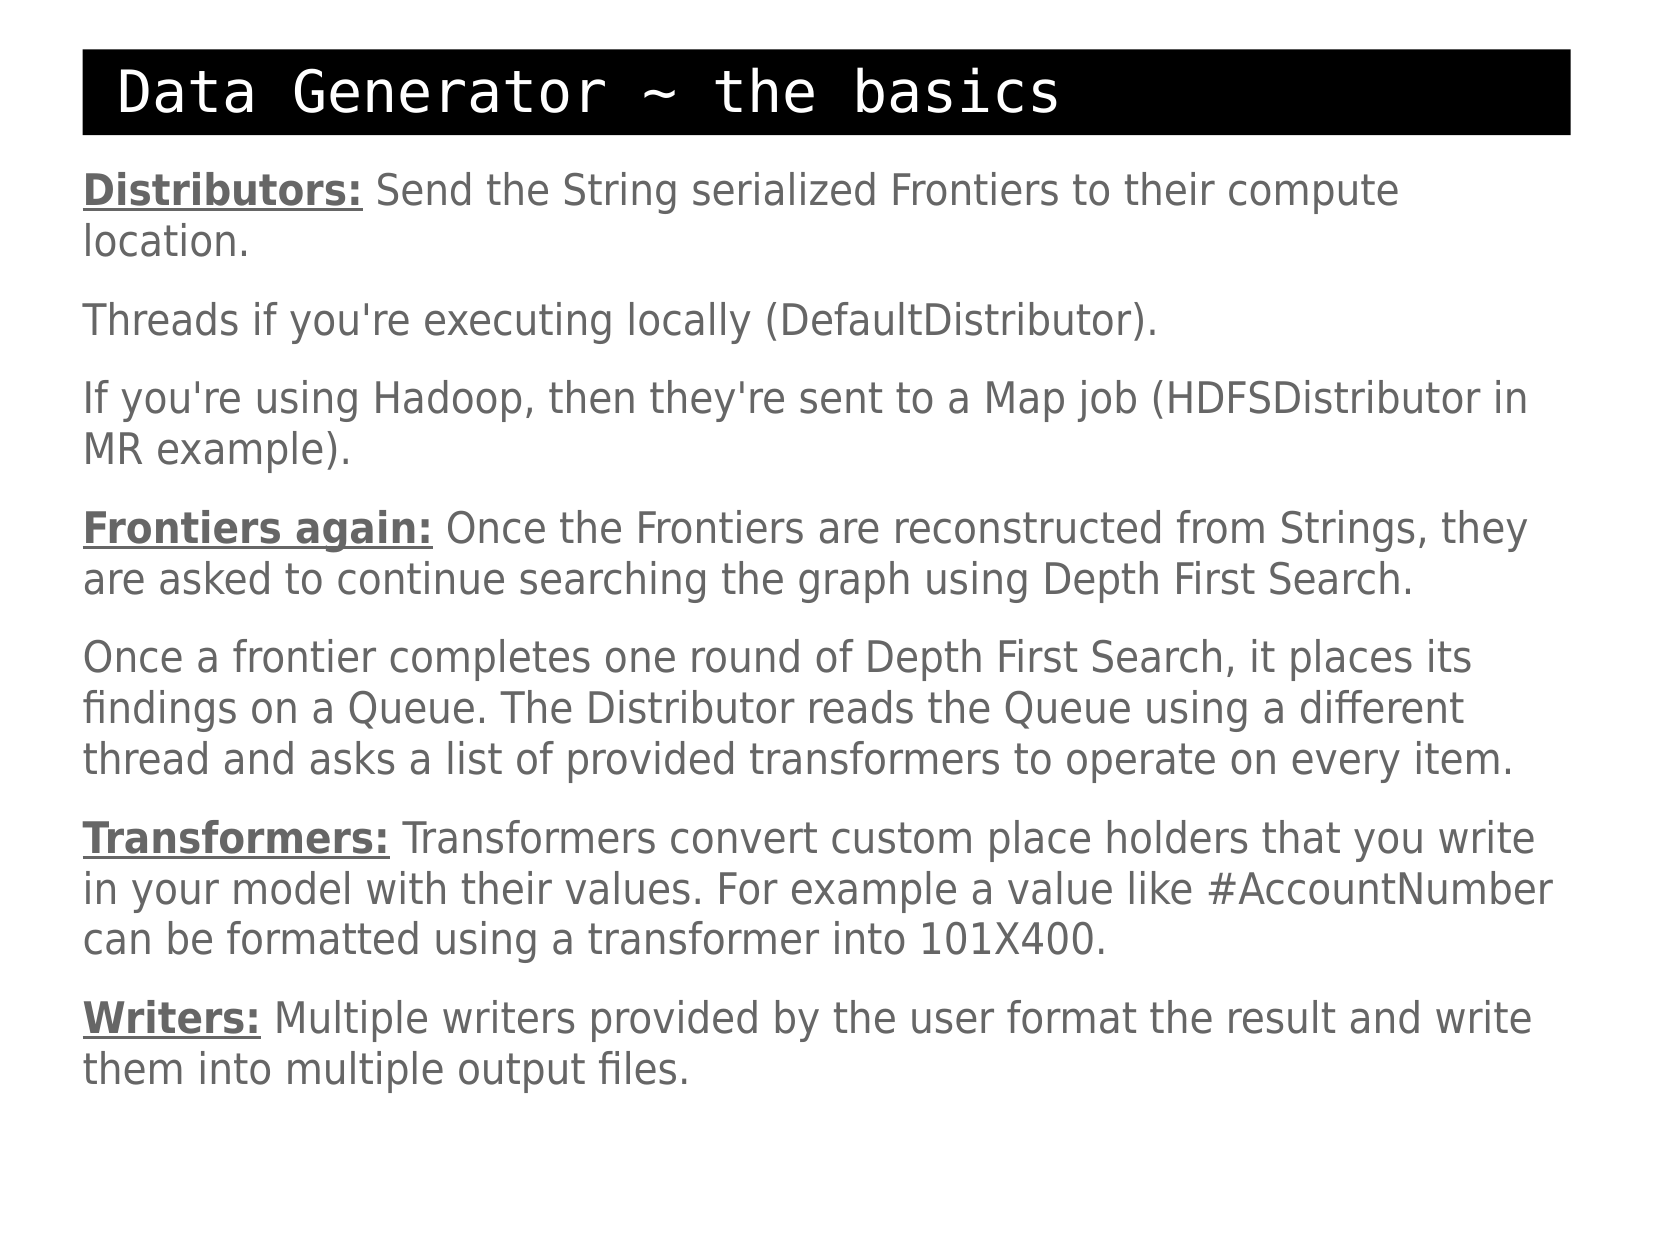

# Data Generator ~ the basics
Distributors: Send the String serialized Frontiers to their compute location.
Threads if you're executing locally (DefaultDistributor).
If you're using Hadoop, then they're sent to a Map job (HDFSDistributor in MR example).
Frontiers again: Once the Frontiers are reconstructed from Strings, they are asked to continue searching the graph using Depth First Search.
Once a frontier completes one round of Depth First Search, it places its findings on a Queue. The Distributor reads the Queue using a different thread and asks a list of provided transformers to operate on every item.
Transformers: Transformers convert custom place holders that you write in your model with their values. For example a value like #AccountNumber can be formatted using a transformer into 101X400.
Writers: Multiple writers provided by the user format the result and write them into multiple output files.